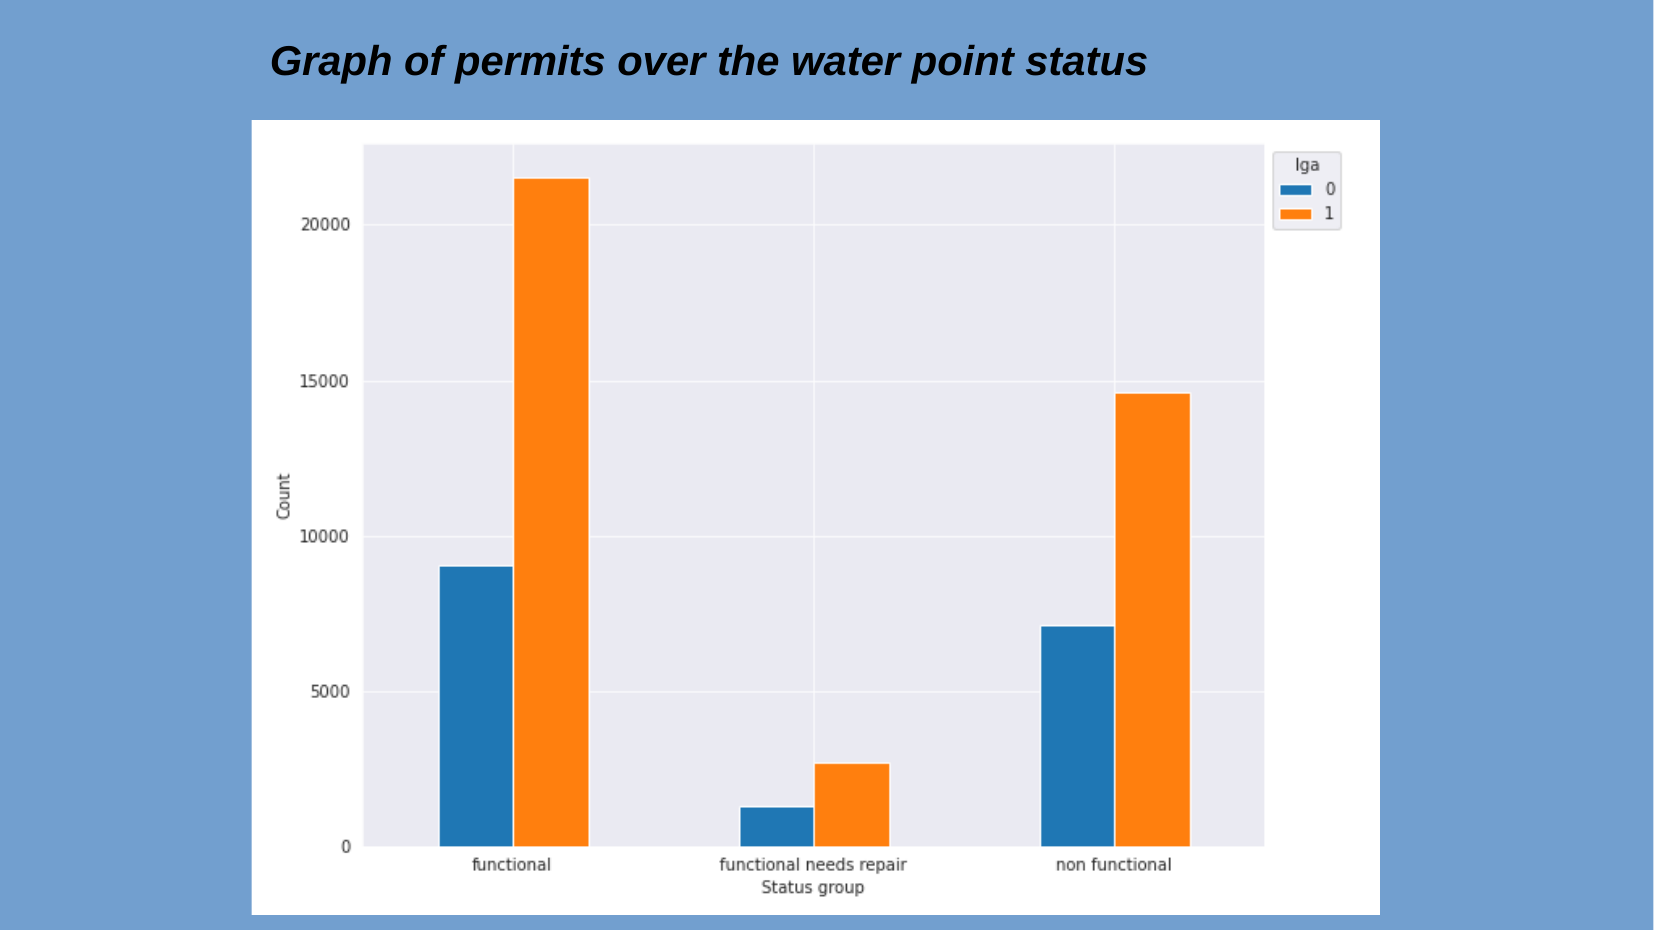

Graph of permits over the water point status